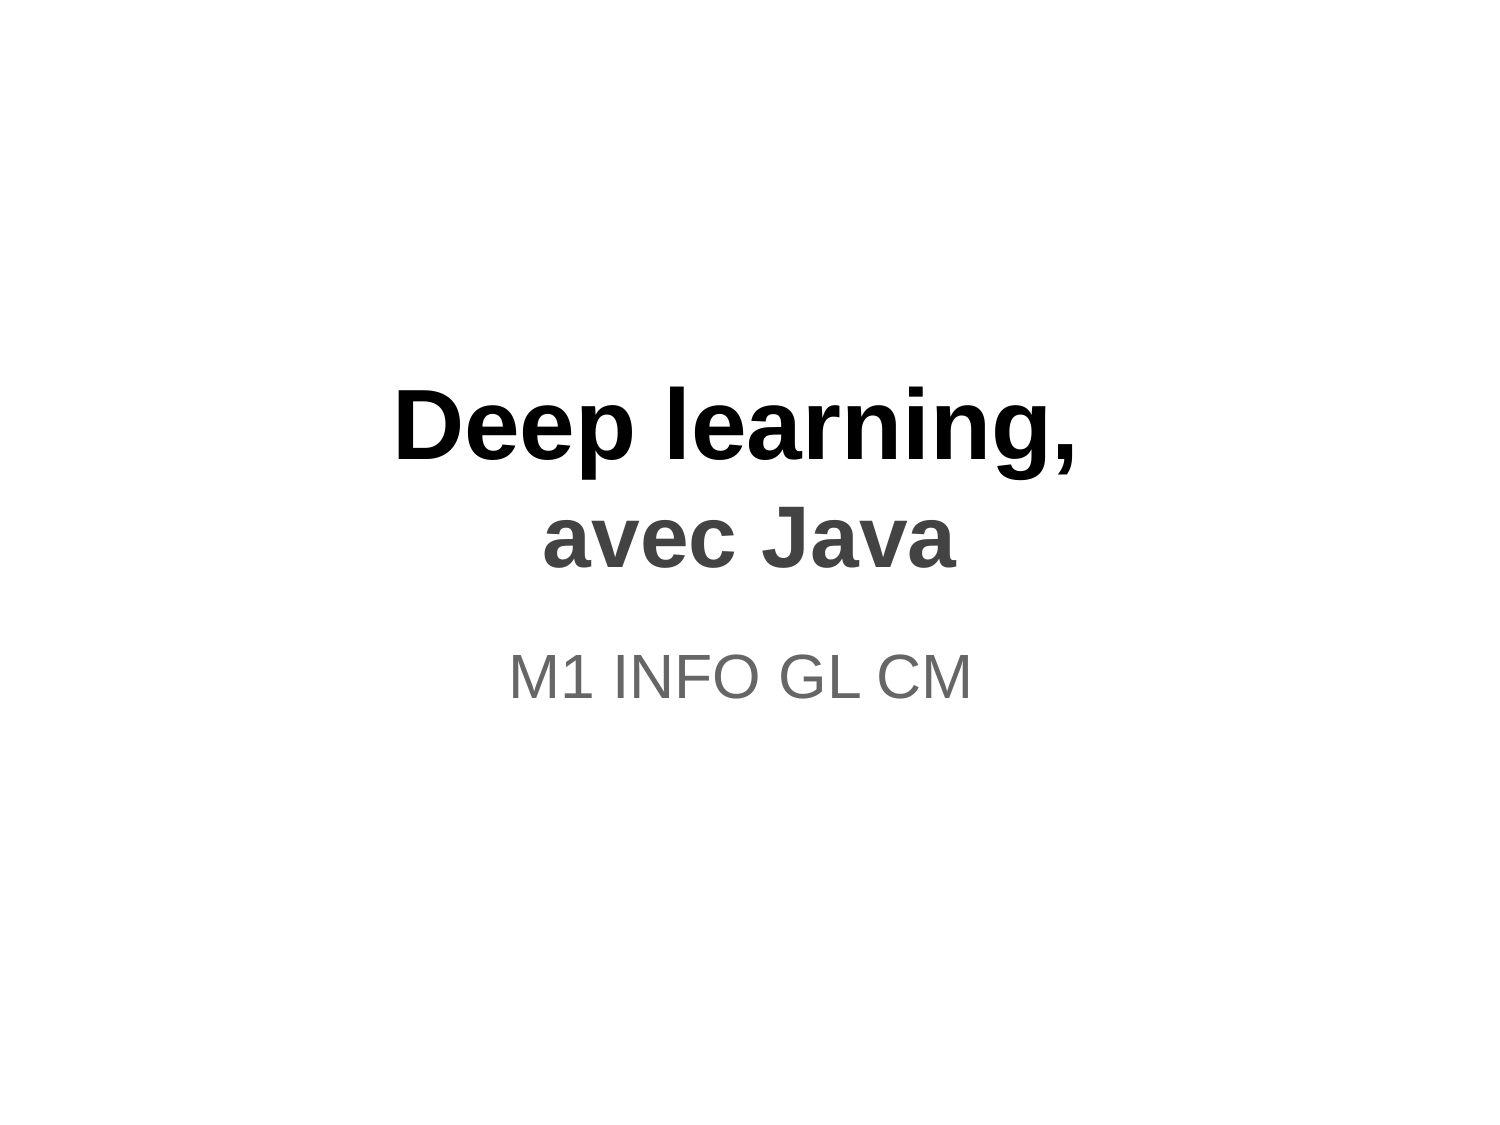

# Deep learning, avec Java
M1 INFO GL CM